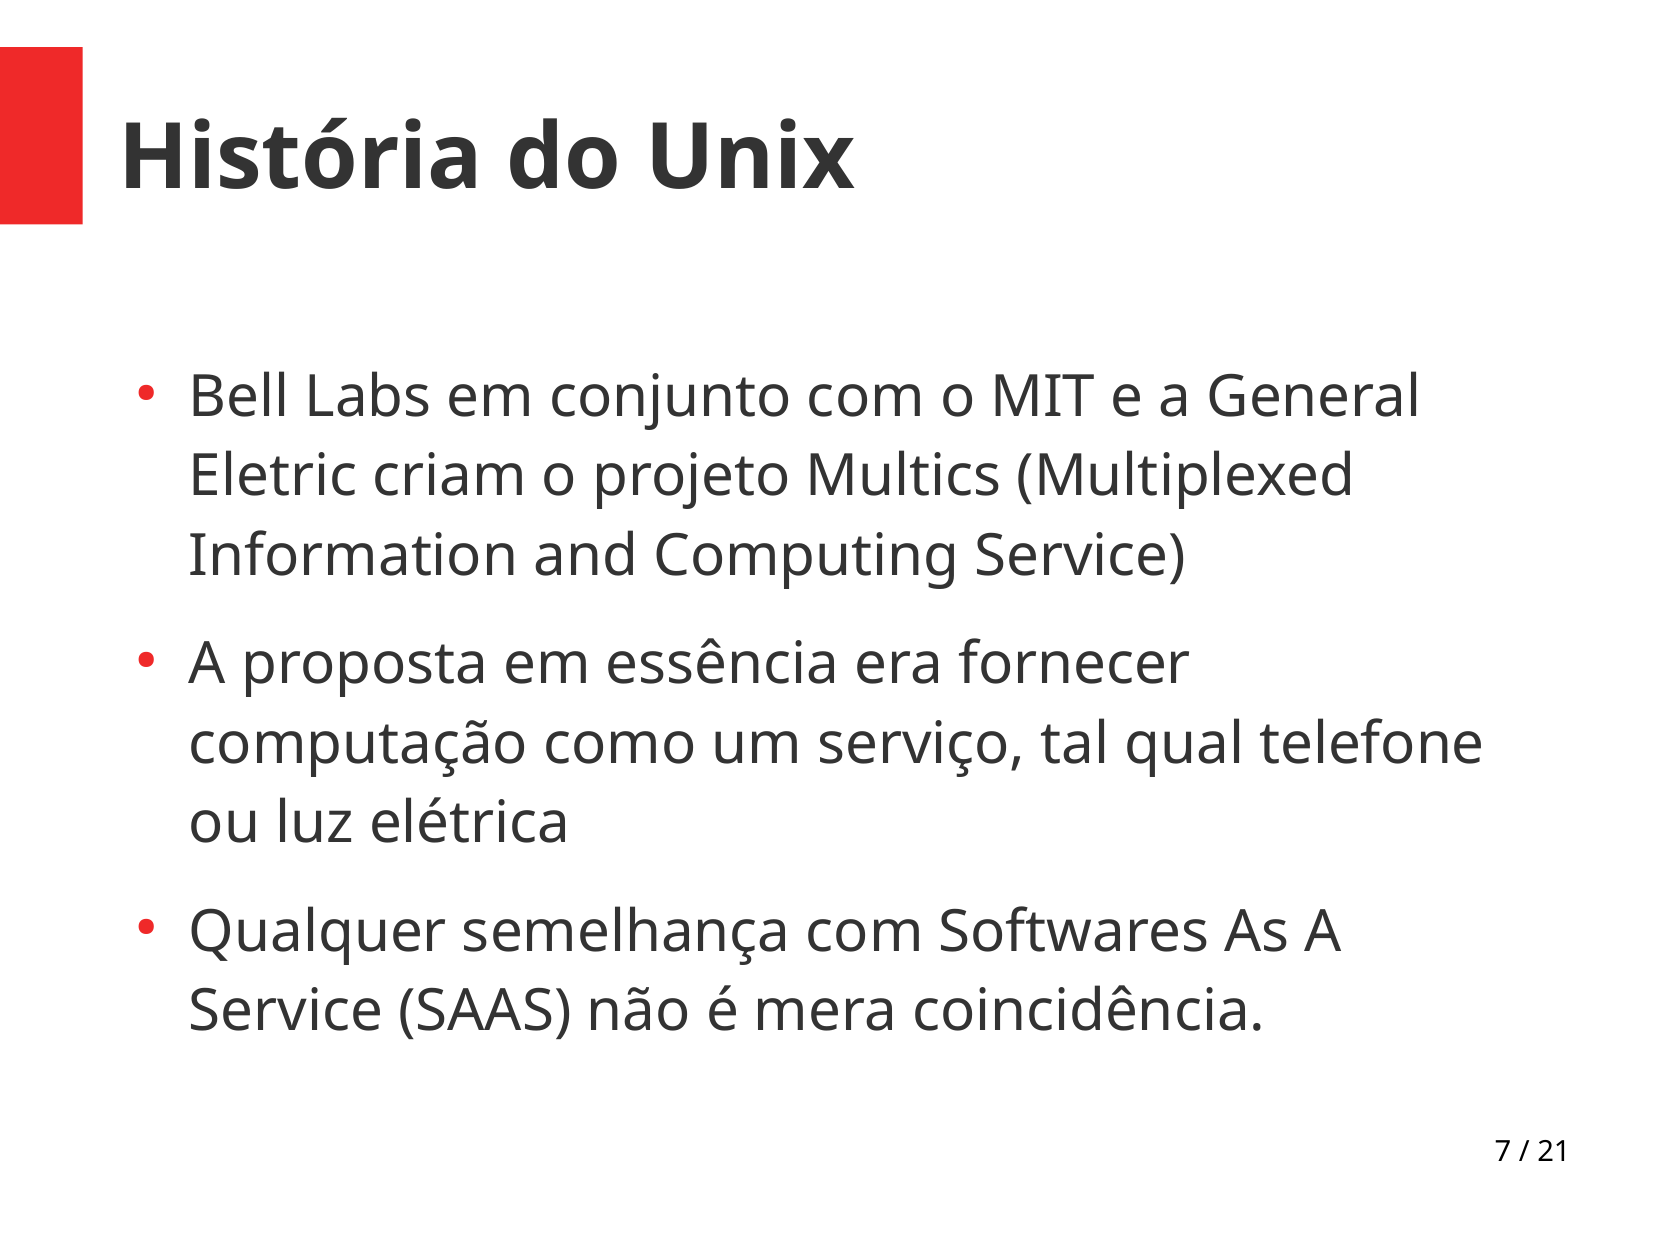

# História do Unix
Bell Labs em conjunto com o MIT e a General Eletric criam o projeto Multics (Multiplexed Information and Computing Service)
A proposta em essência era fornecer computação como um serviço, tal qual telefone ou luz elétrica
Qualquer semelhança com Softwares As A Service (SAAS) não é mera coincidência.
7